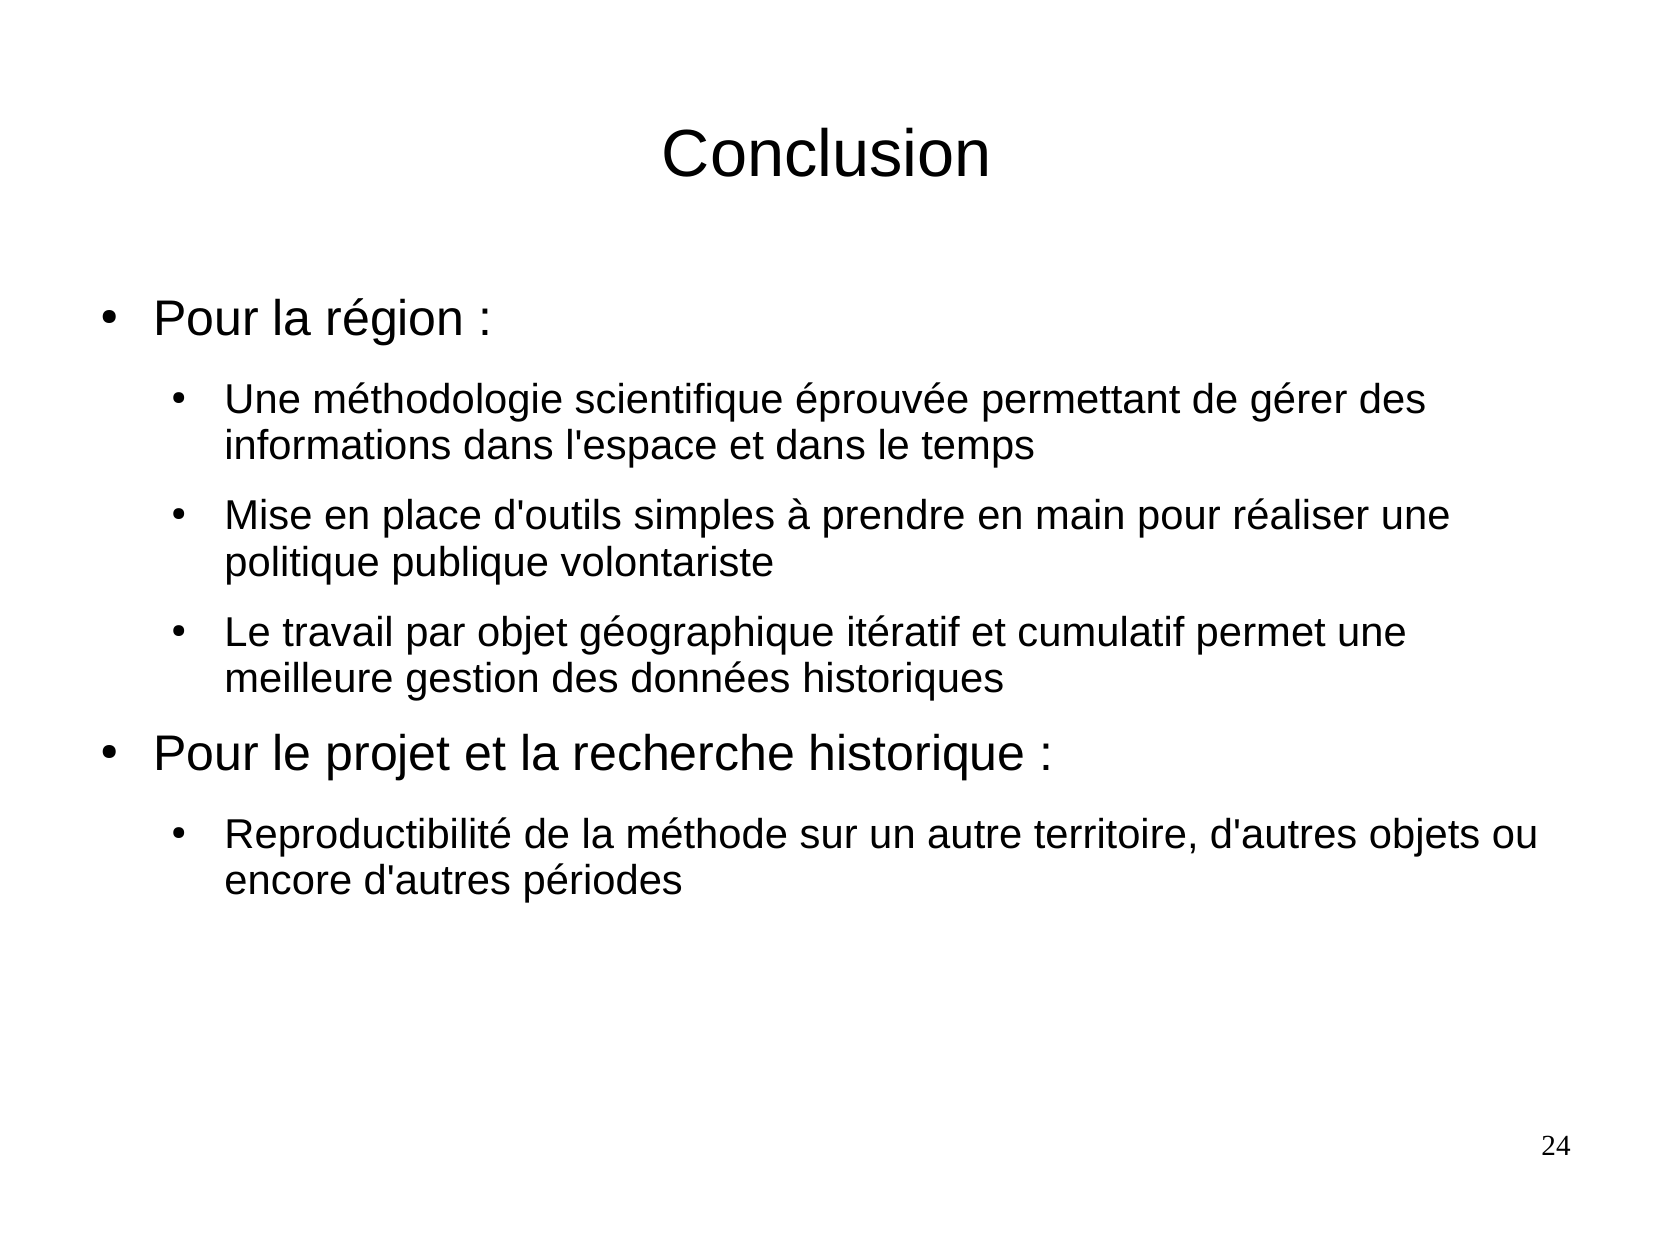

# Conclusion
Pour la région :
Une méthodologie scientifique éprouvée permettant de gérer des informations dans l'espace et dans le temps
Mise en place d'outils simples à prendre en main pour réaliser une politique publique volontariste
Le travail par objet géographique itératif et cumulatif permet une meilleure gestion des données historiques
Pour le projet et la recherche historique :
Reproductibilité de la méthode sur un autre territoire, d'autres objets ou encore d'autres périodes
24